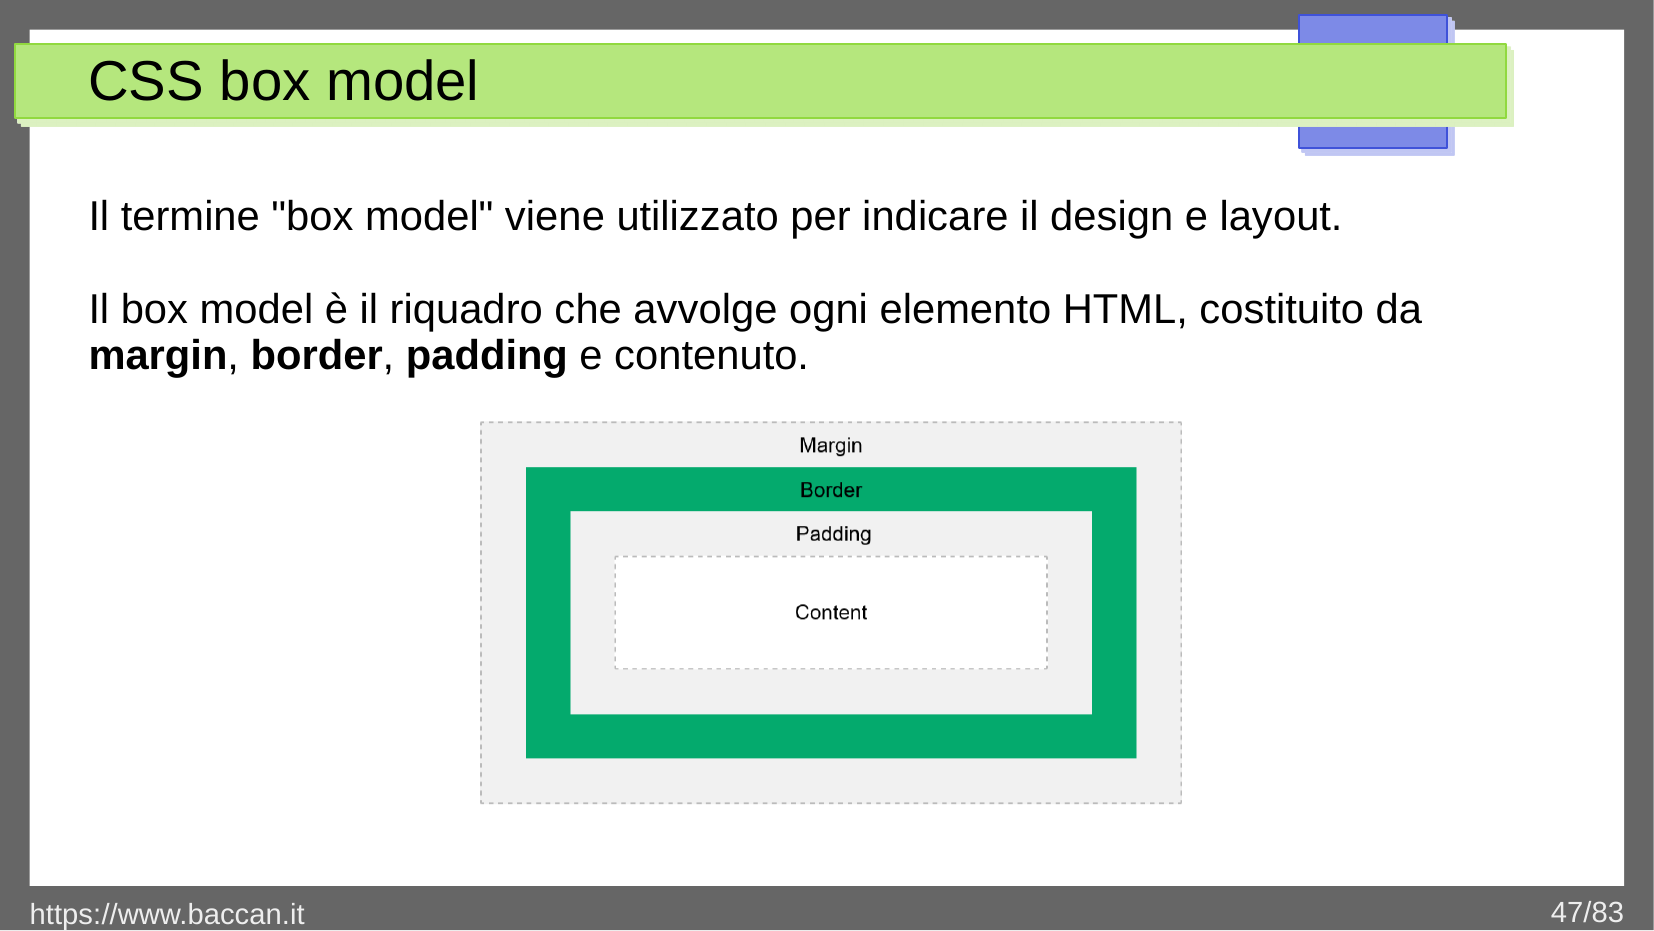

# CSS box model
Il termine "box model" viene utilizzato per indicare il design e layout.
Il box model è il riquadro che avvolge ogni elemento HTML, costituito da margin, border, padding e contenuto.
47
https://www.baccan.it